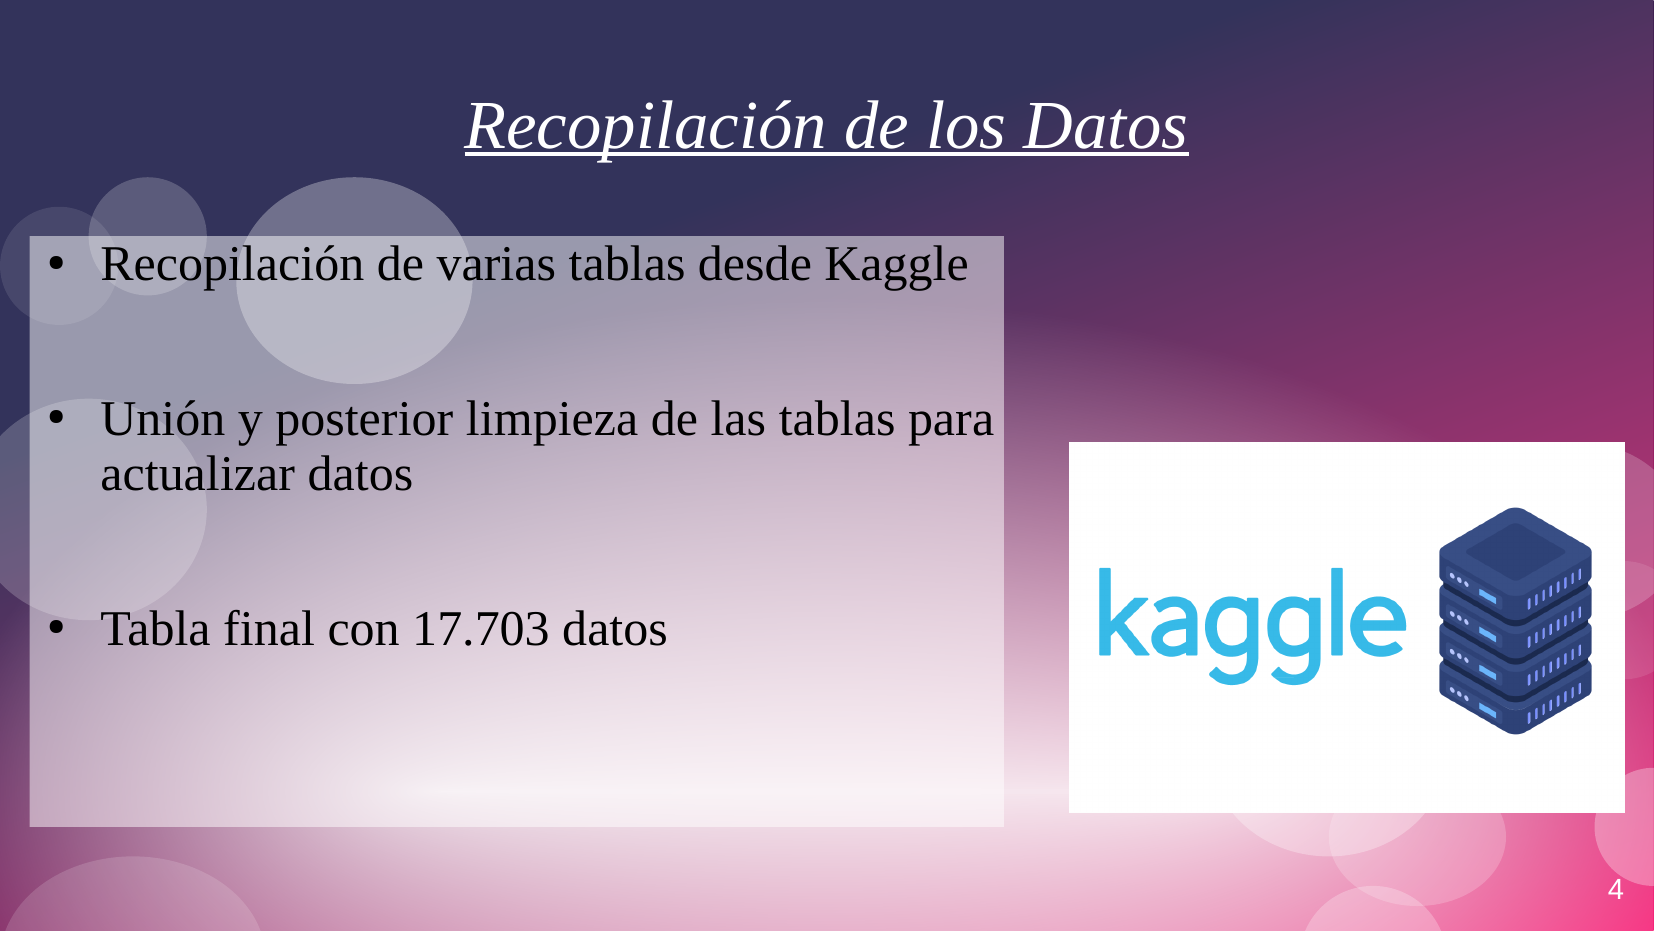

# Recopilación de los Datos
Recopilación de varias tablas desde Kaggle
Unión y posterior limpieza de las tablas para actualizar datos
Tabla final con 17.703 datos